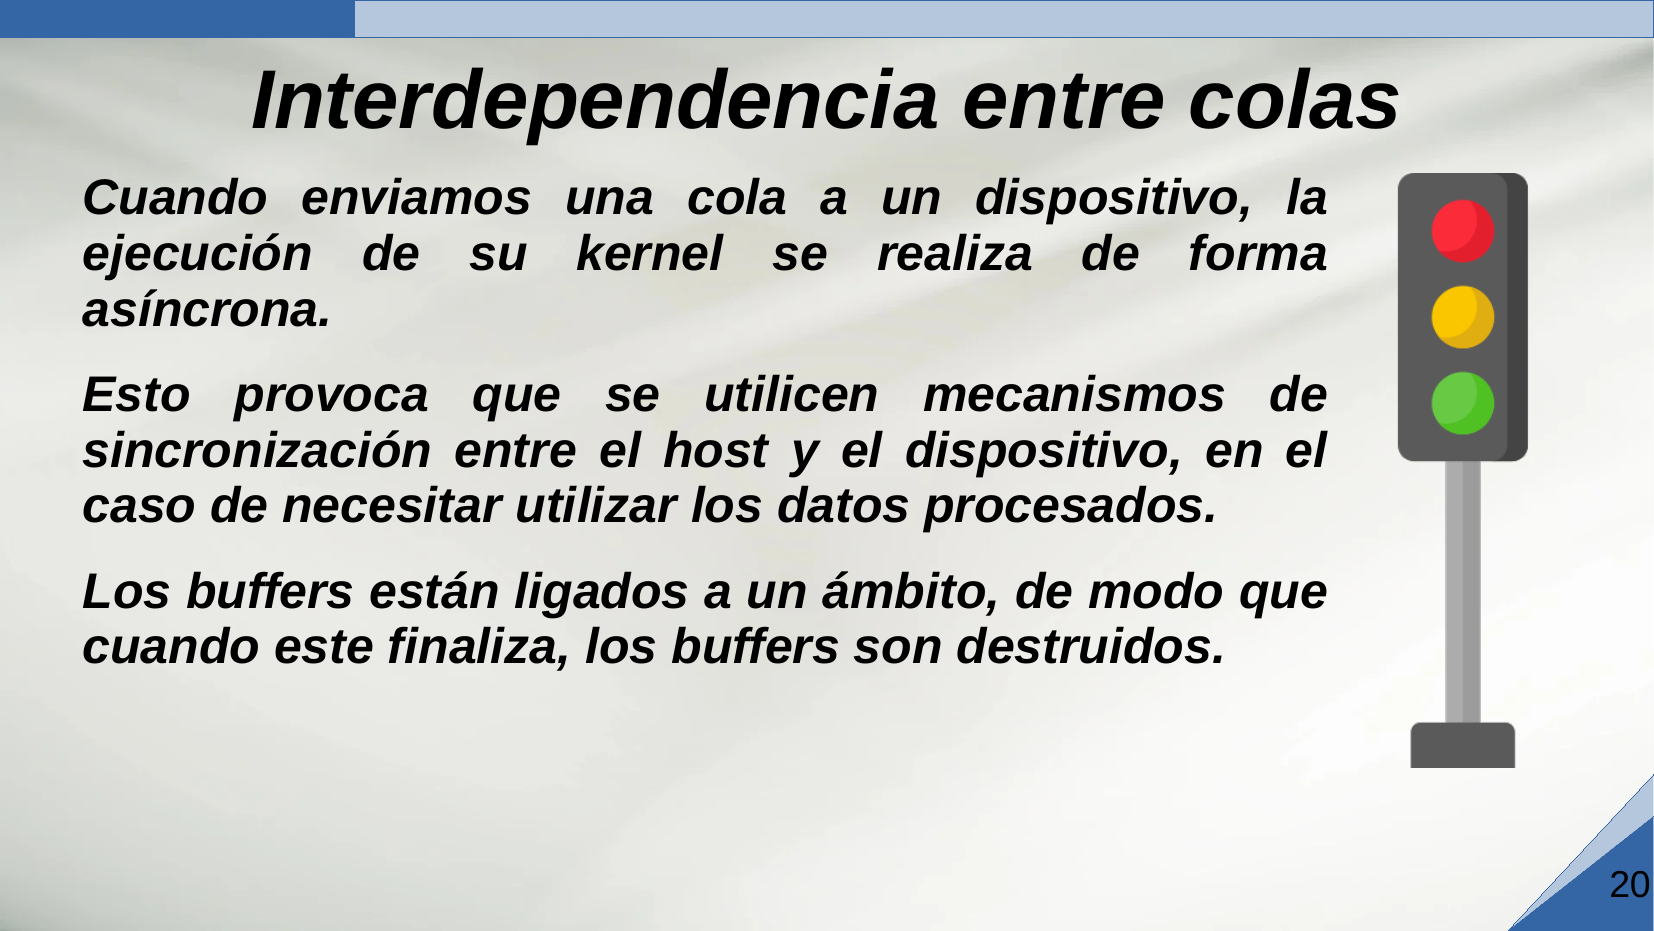

Interdependencia entre colas
# Cuando enviamos una cola a un dispositivo, la ejecución de su kernel se realiza de forma asíncrona.
Esto provoca que se utilicen mecanismos de sincronización entre el host y el dispositivo, en el caso de necesitar utilizar los datos procesados.
Los buffers están ligados a un ámbito, de modo que cuando este finaliza, los buffers son destruidos.